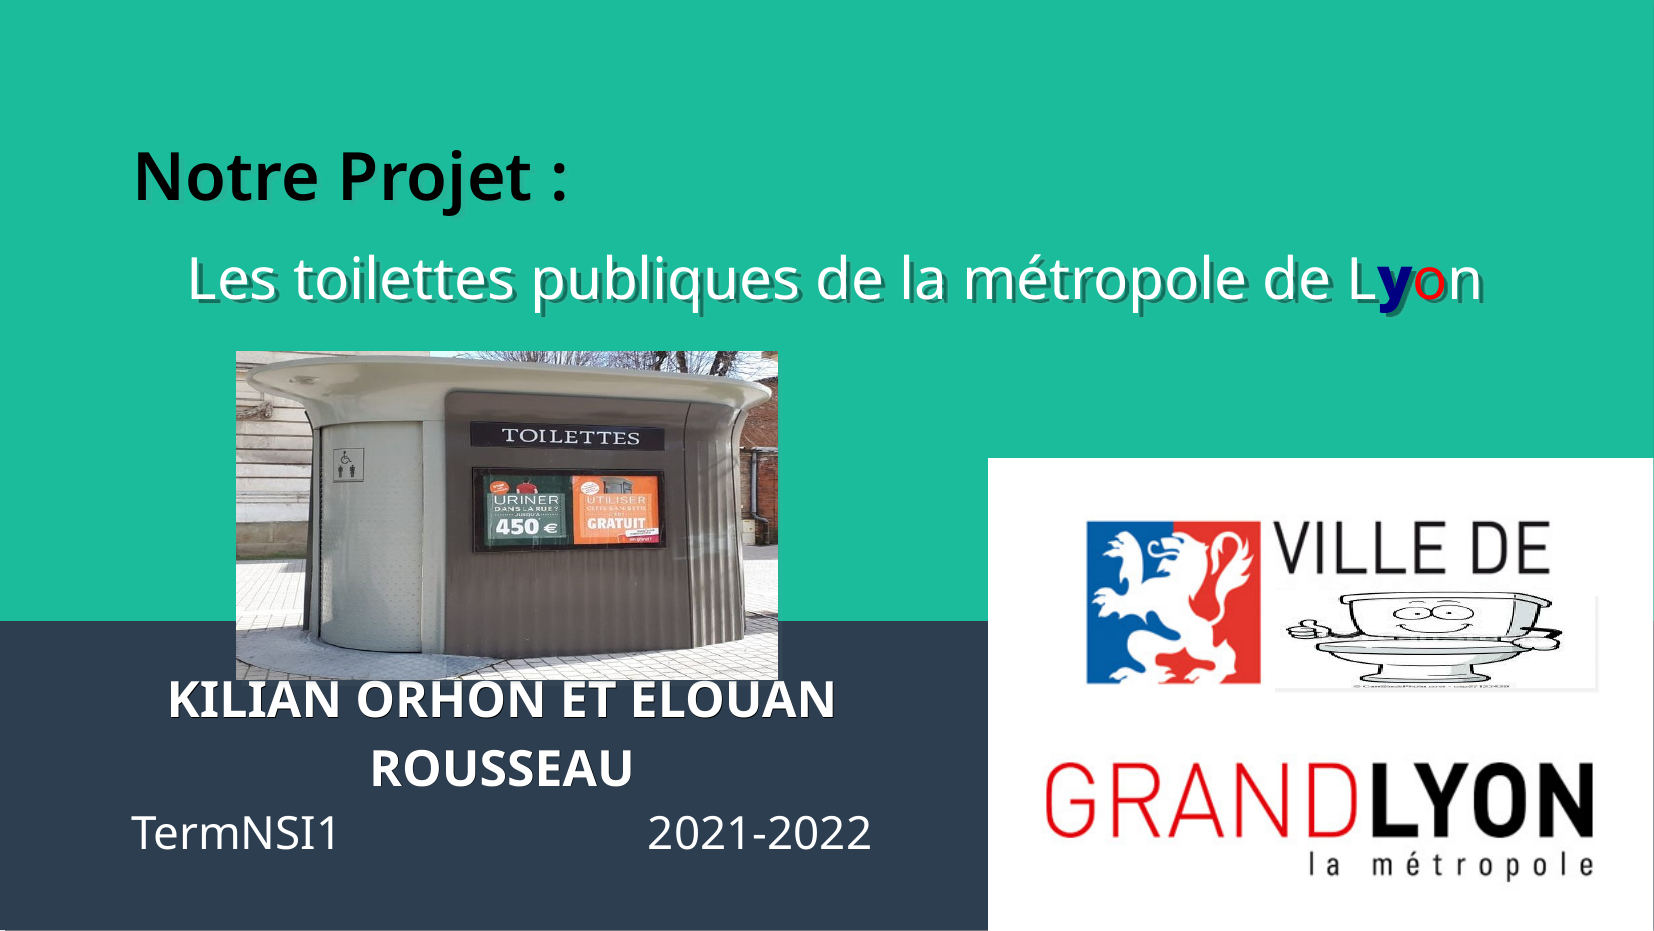

Notre Projet :
# Les toilettes publiques de la métropole de Lyon
Kilian Orhon et Elouan Rousseau
TermNSI1					2021-2022